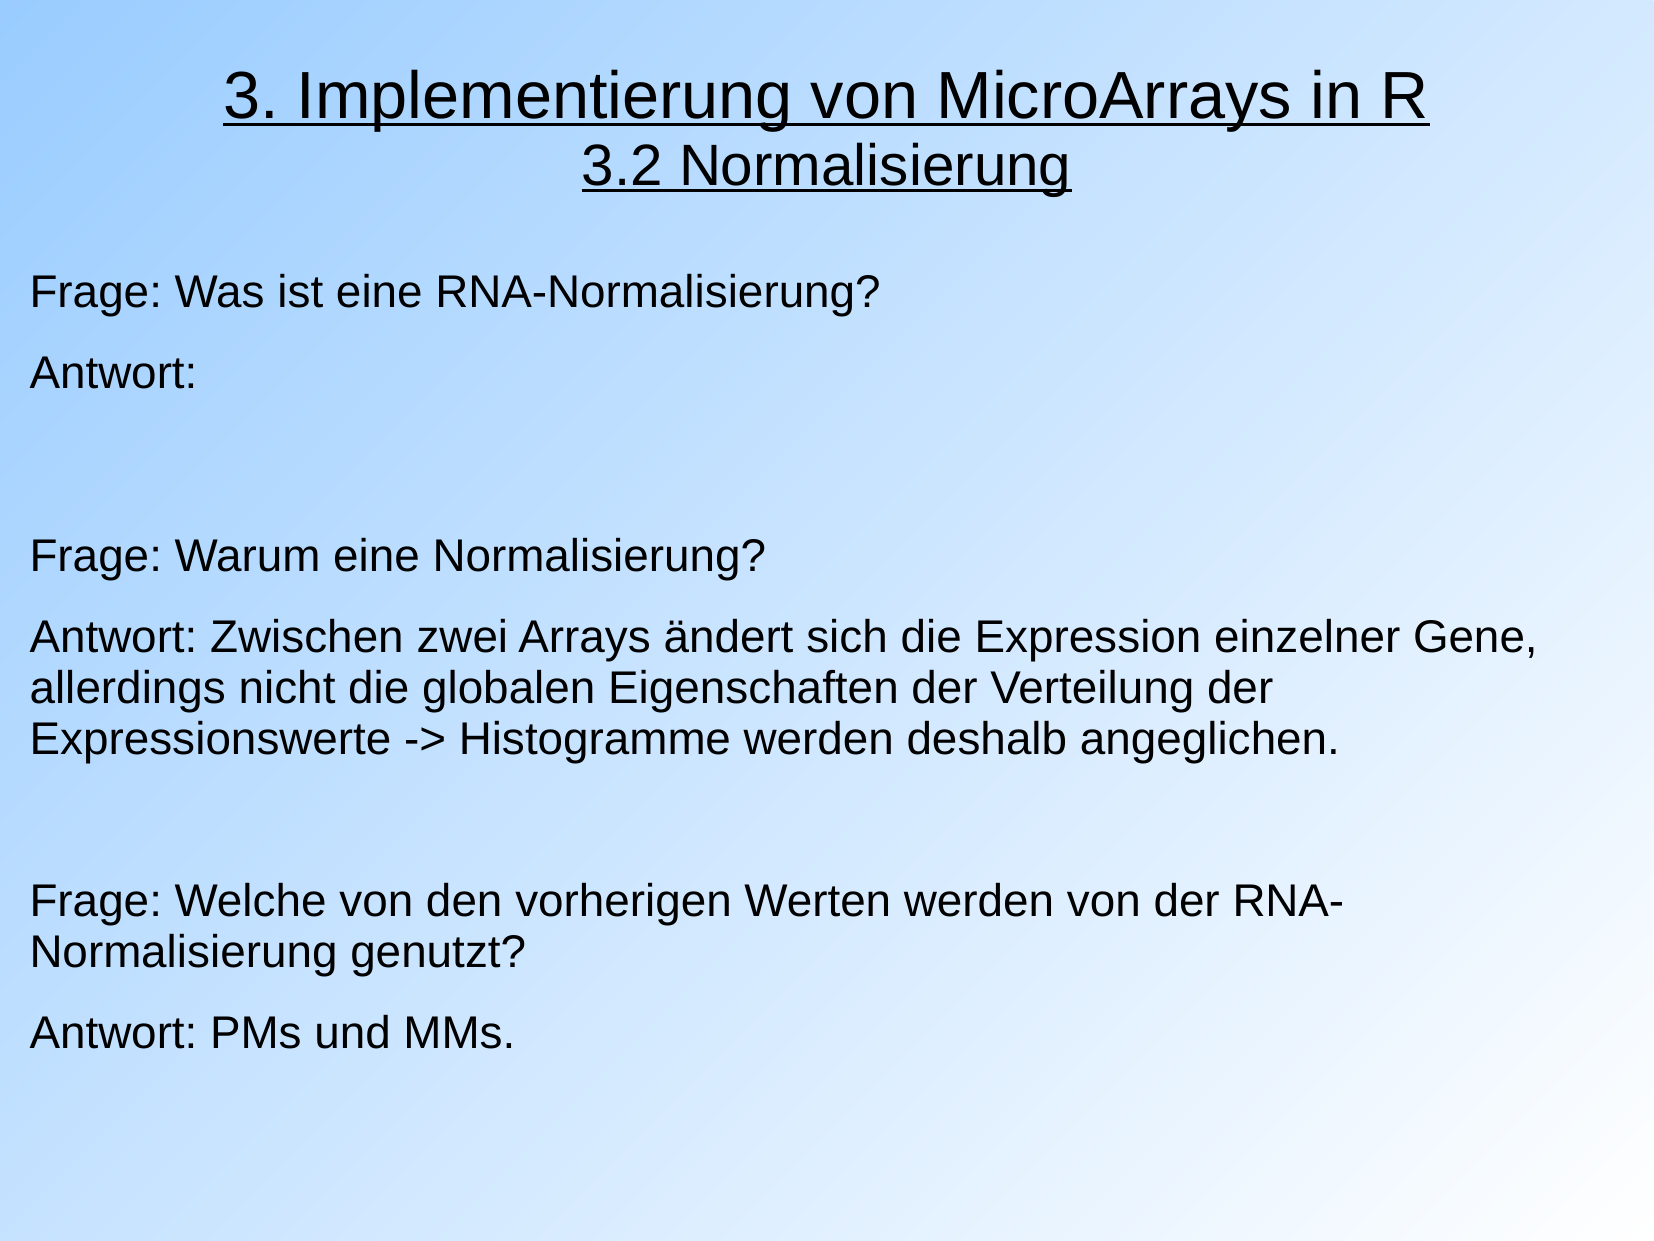

# 3. Implementierung von MicroArrays in R 3.2 Normalisierung
Frage: Was ist eine RNA-Normalisierung?
Antwort:
Frage: Warum eine Normalisierung?
Antwort: Zwischen zwei Arrays ändert sich die Expression einzelner Gene, allerdings nicht die globalen Eigenschaften der Verteilung der Expressionswerte -> Histogramme werden deshalb angeglichen.
Frage: Welche von den vorherigen Werten werden von der RNA-Normalisierung genutzt?
Antwort: PMs und MMs.